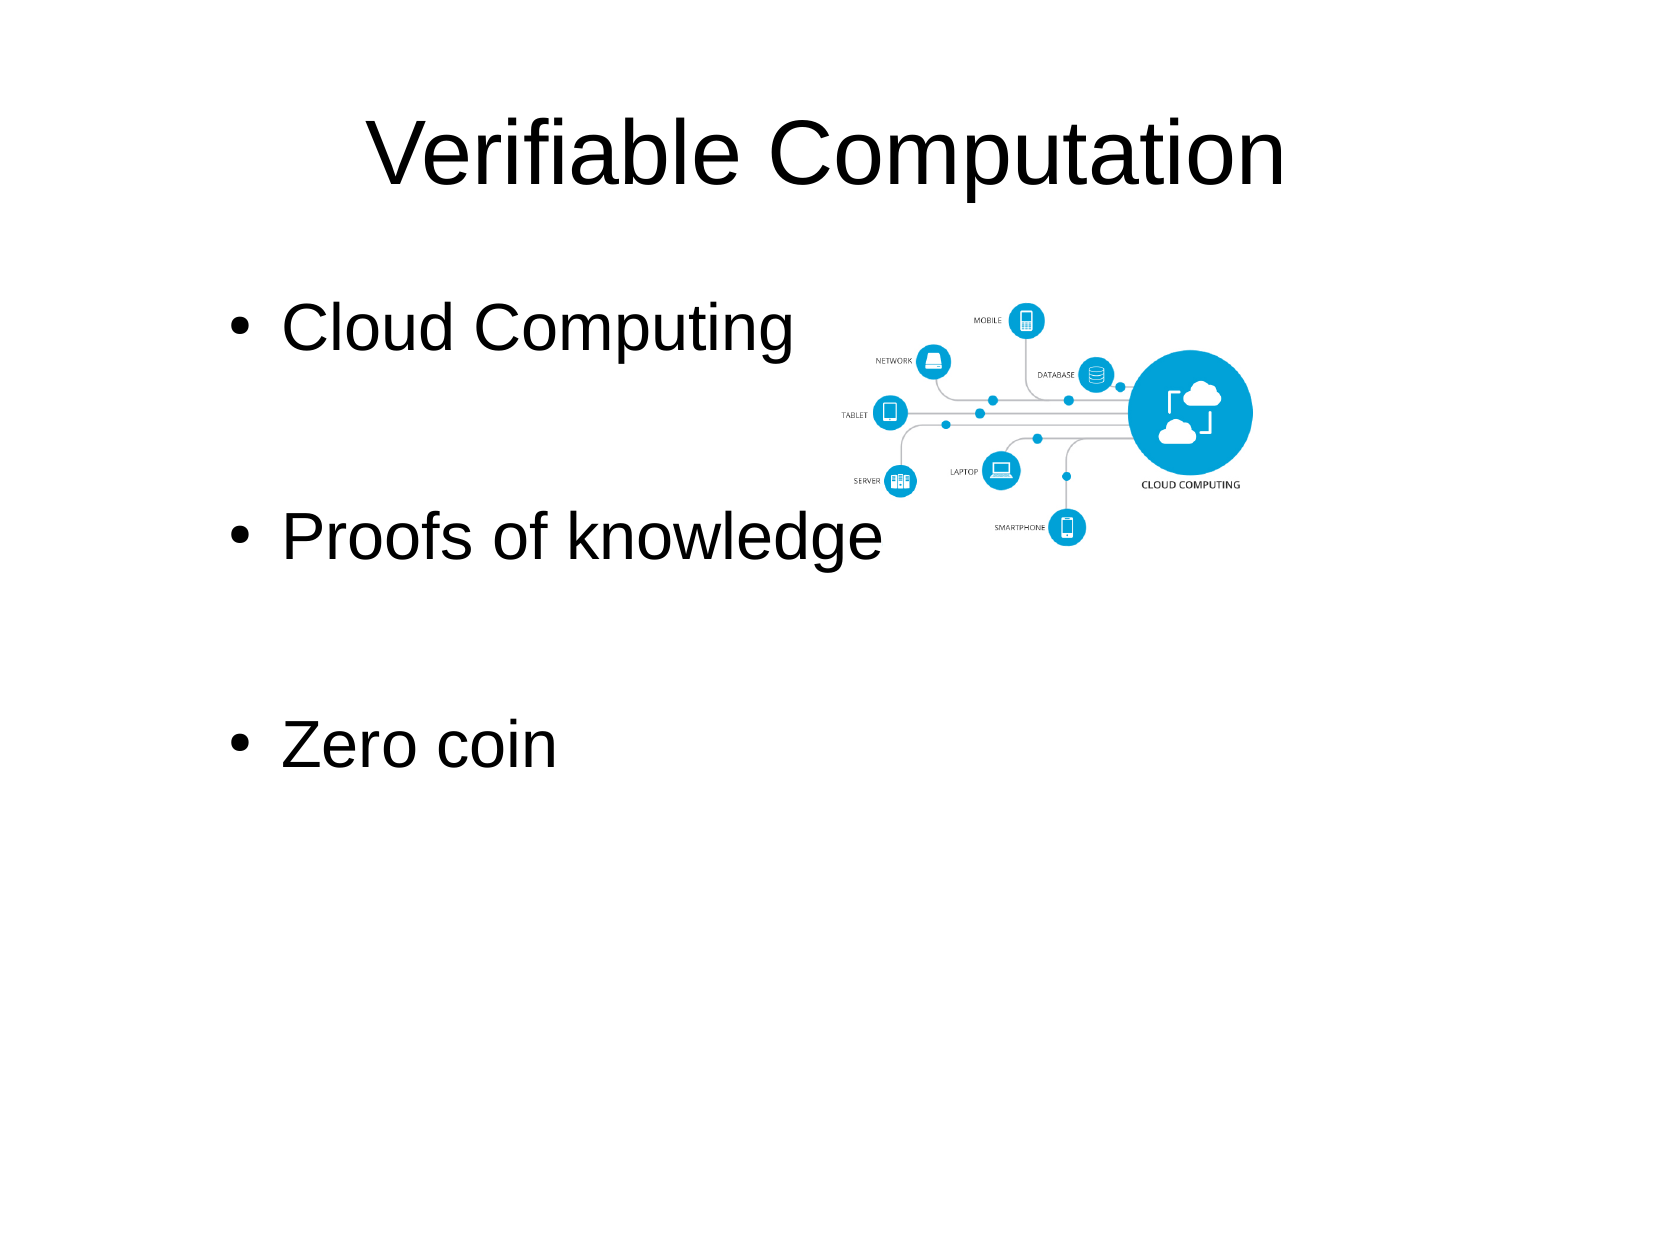

# Verifiable Computation
Cloud Computing
Proofs of knowledge
Zero coin